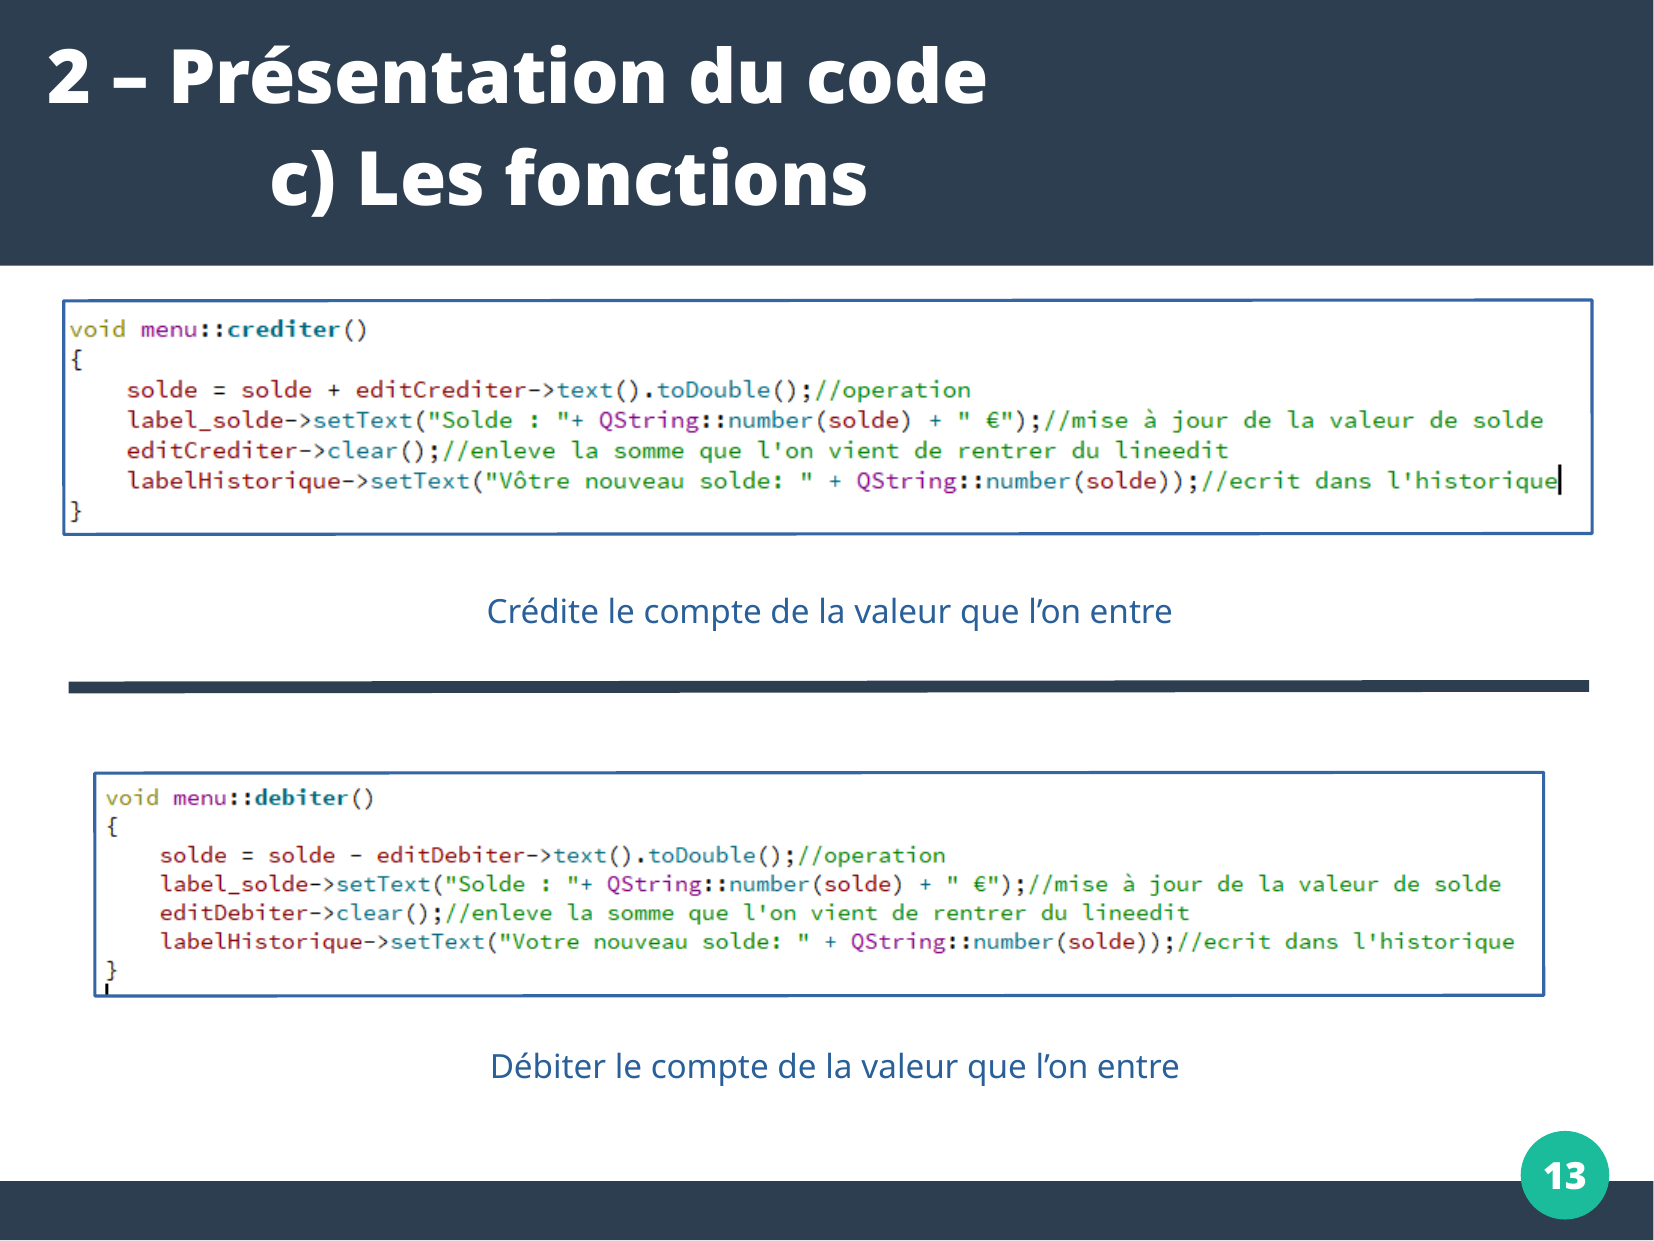

# 2 – Présentation du code c) Les fonctions
Crédite le compte de la valeur que l’on entre
Débiter le compte de la valeur que l’on entre
13